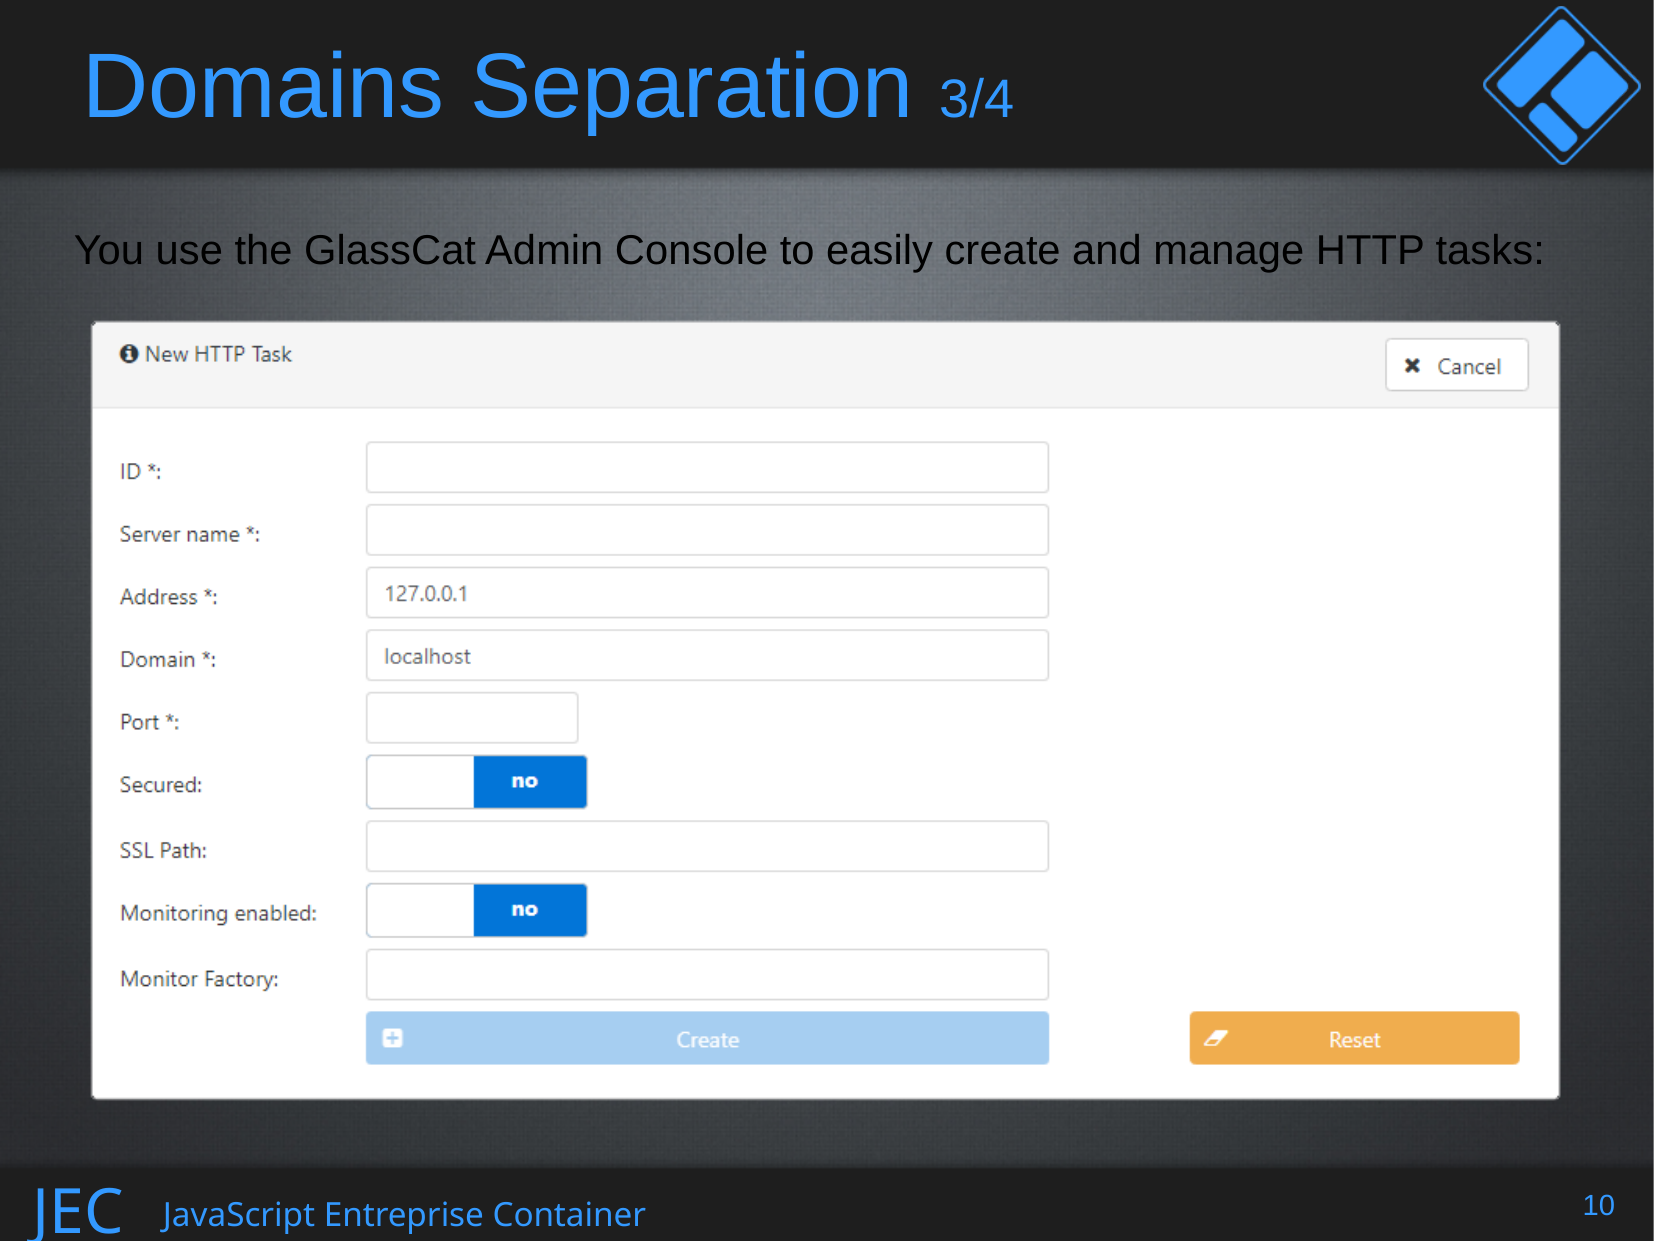

# Domains Separation 3/4
You use the GlassCat Admin Console to easily create and manage HTTP tasks:
JEC
10
JavaScript Entreprise Container